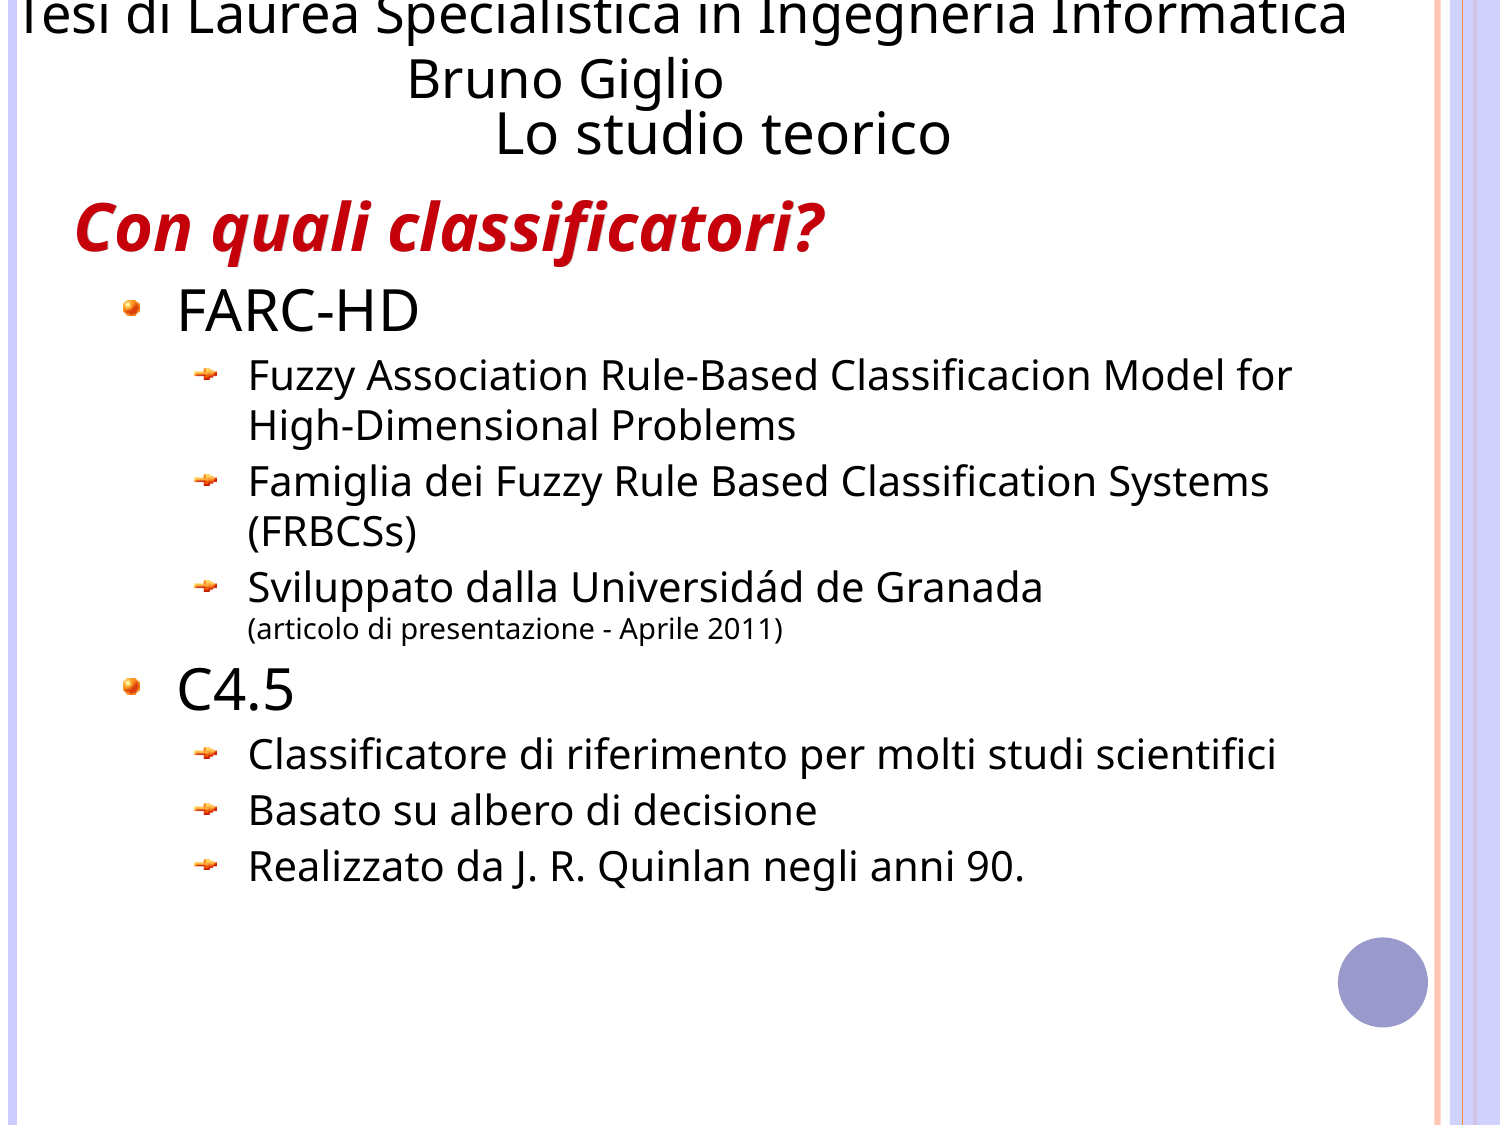

# Tesi di Laurea Specialistica in Ingegneria Informatica Bruno Giglio
Lo studio teorico
Con quali classificatori?
FARC-HD
Fuzzy Association Rule-Based Classificacion Model for High-Dimensional Problems
Famiglia dei Fuzzy Rule Based Classification Systems (FRBCSs)
Sviluppato dalla Universidád de Granada
(articolo di presentazione - Aprile 2011)
C4.5
Classificatore di riferimento per molti studi scientifici
Basato su albero di decisione
Realizzato da J. R. Quinlan negli anni 90.